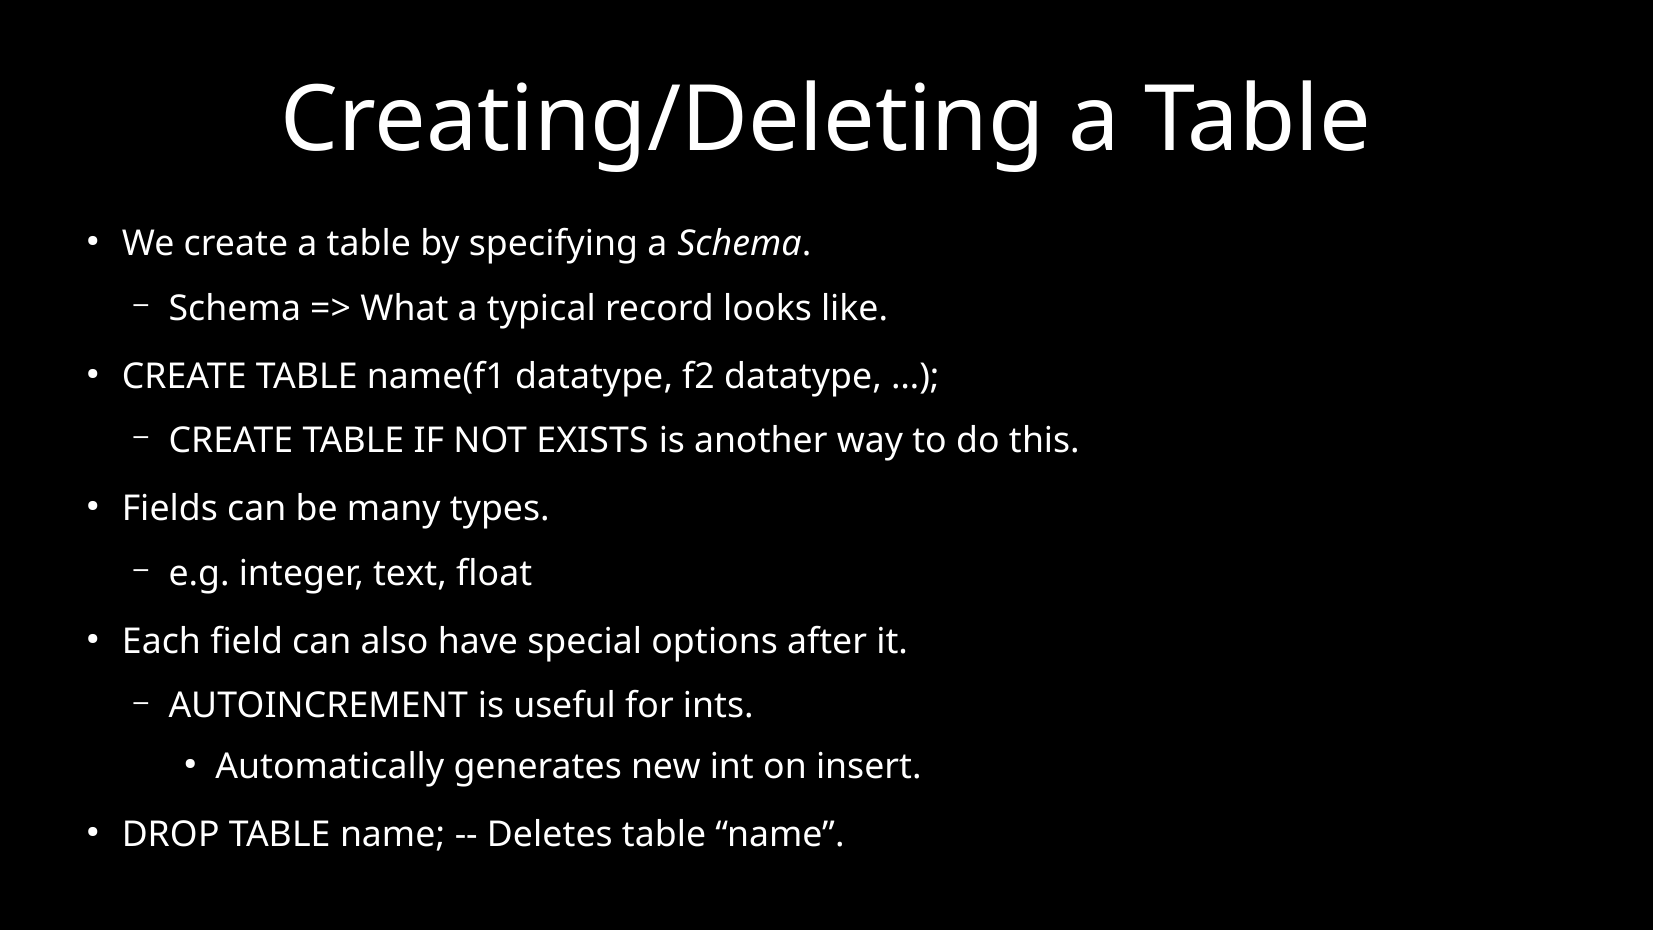

# Creating/Deleting a Table
We create a table by specifying a Schema.
Schema => What a typical record looks like.
CREATE TABLE name(f1 datatype, f2 datatype, …);
CREATE TABLE IF NOT EXISTS is another way to do this.
Fields can be many types.
e.g. integer, text, float
Each field can also have special options after it.
AUTOINCREMENT is useful for ints.
Automatically generates new int on insert.
DROP TABLE name; -- Deletes table “name”.